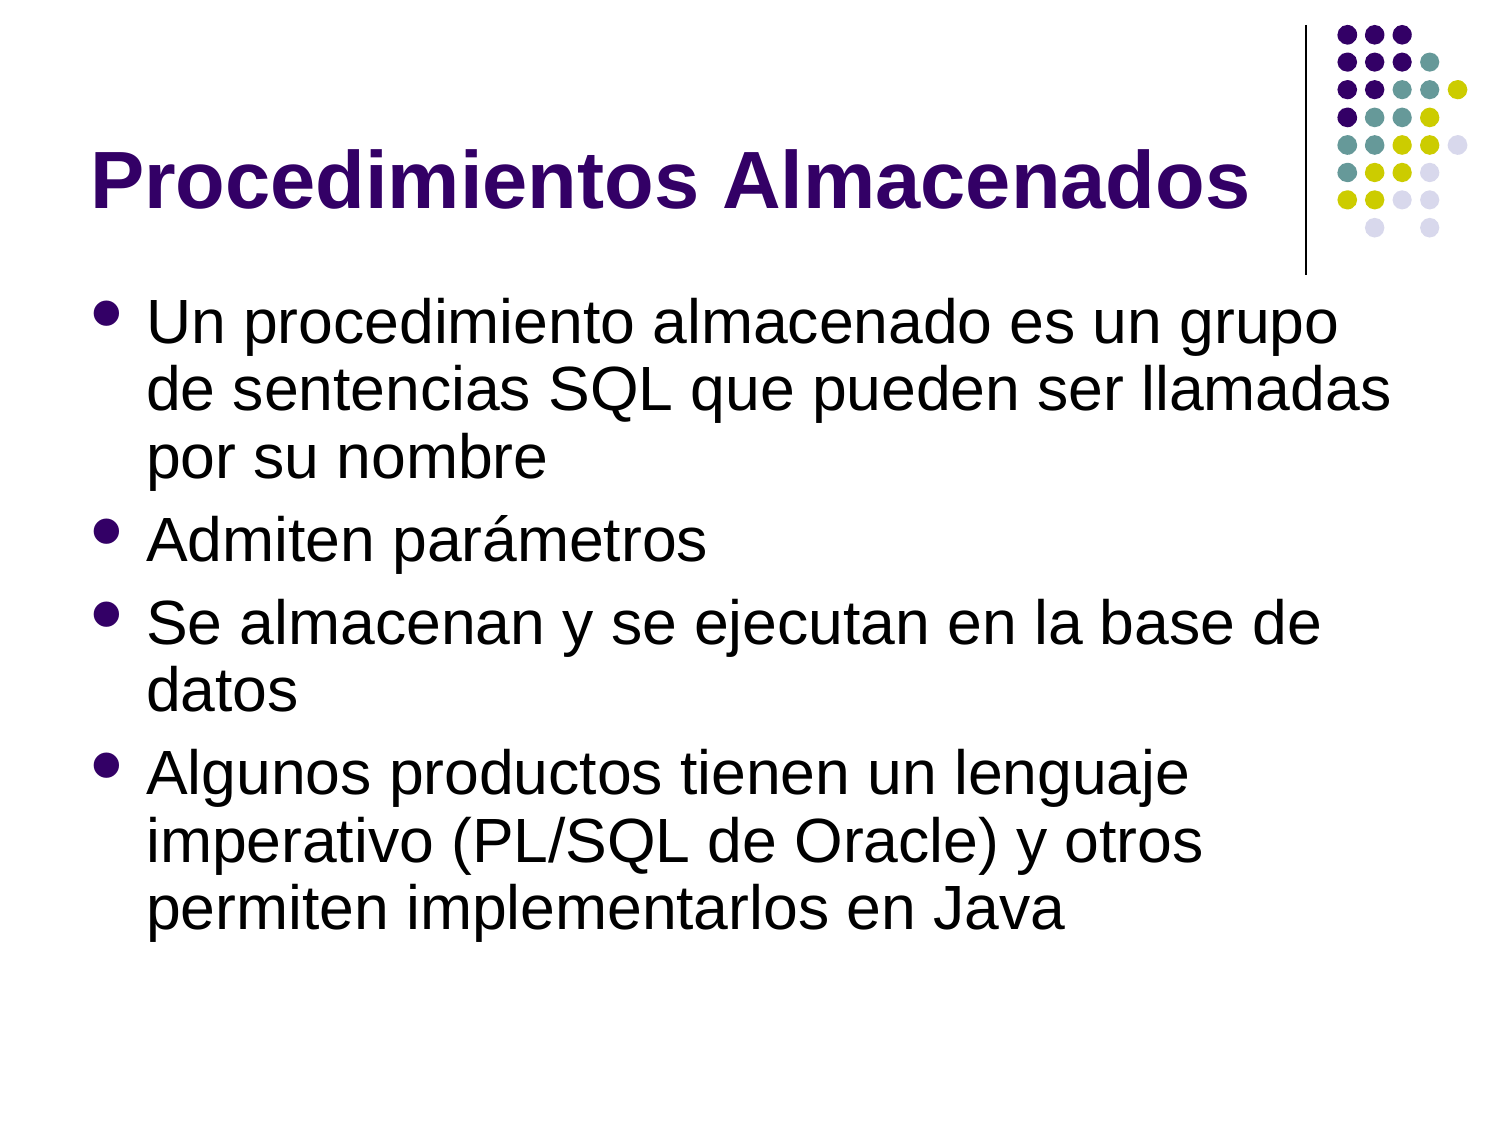

# Procedimientos Almacenados
Un procedimiento almacenado es un grupo de sentencias SQL que pueden ser llamadas por su nombre
Admiten parámetros
Se almacenan y se ejecutan en la base de datos
Algunos productos tienen un lenguaje imperativo (PL/SQL de Oracle) y otros permiten implementarlos en Java